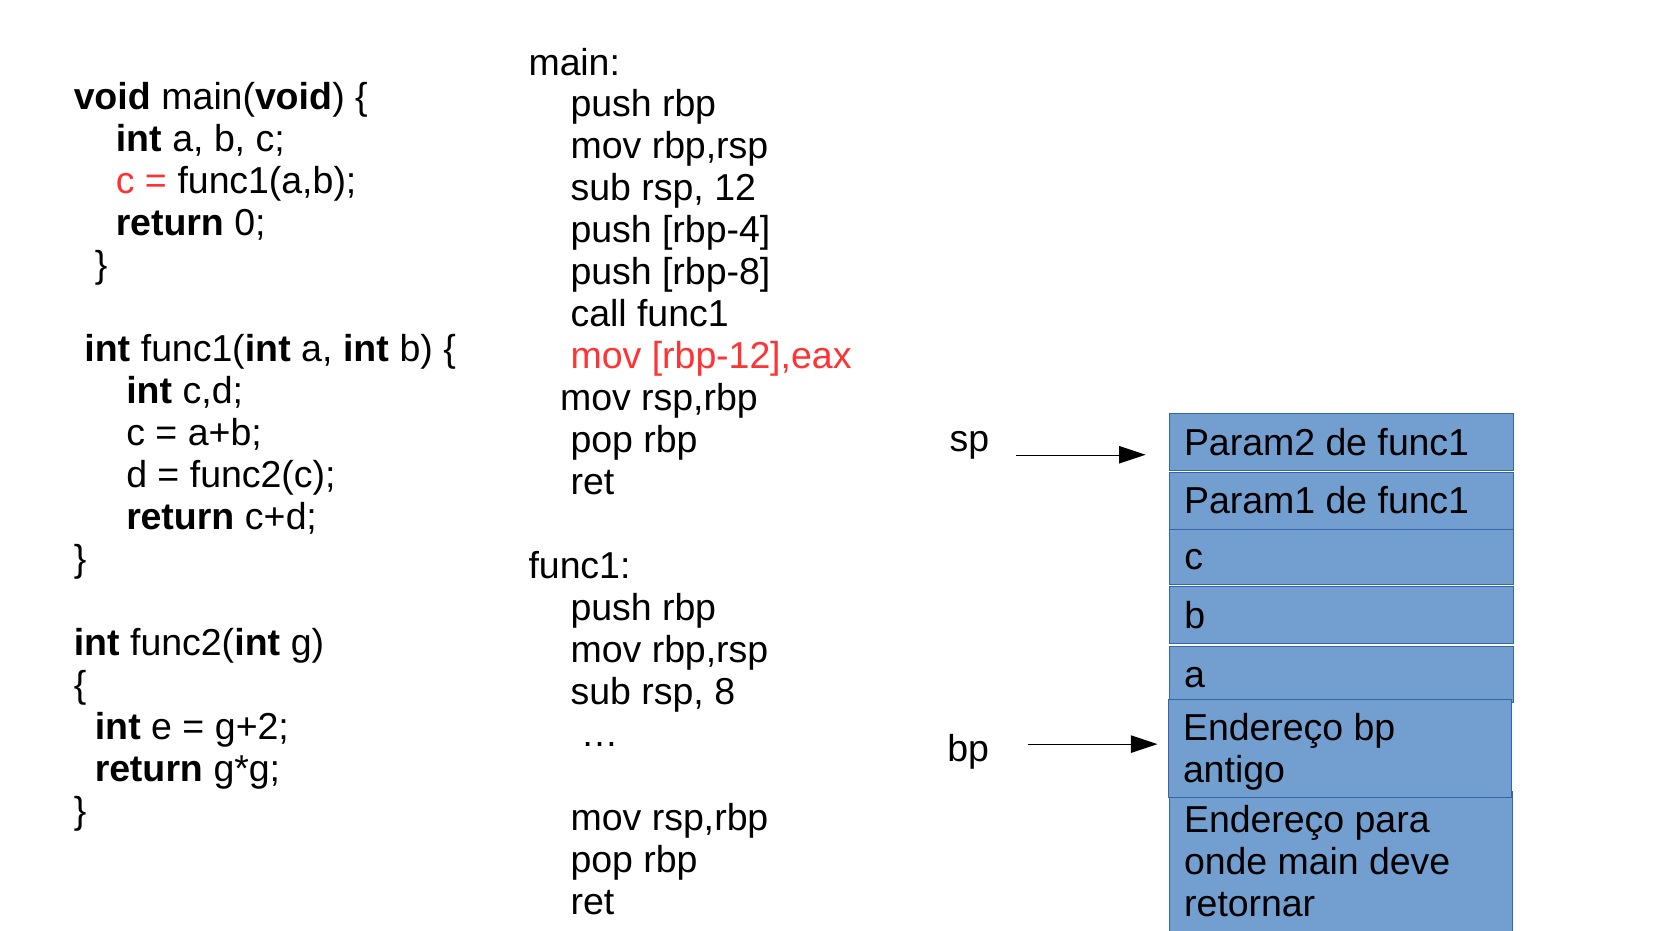

main:
 push rbp
 mov rbp,rsp
 sub rsp, 12
 push [rbp-4]
 push [rbp-8]
 call func1
 mov [rbp-12],eax
 mov rsp,rbp
 pop rbp
 ret
func1:
 push rbp
 mov rbp,rsp
 sub rsp, 8
 …
 mov rsp,rbp
 pop rbp
 ret
void main(void) {
 int a, b, c;
 c = func1(a,b);
 return 0;
 }
 int func1(int a, int b) {
 int c,d;
 c = a+b;
 d = func2(c);
 return c+d;
}
int func2(int g)
{
 int e = g+2;
 return g*g;
}
sp
Param2 de func1
Param1 de func1
c
b
a
Endereço bp antigo
bp
Endereço para onde main deve retornar